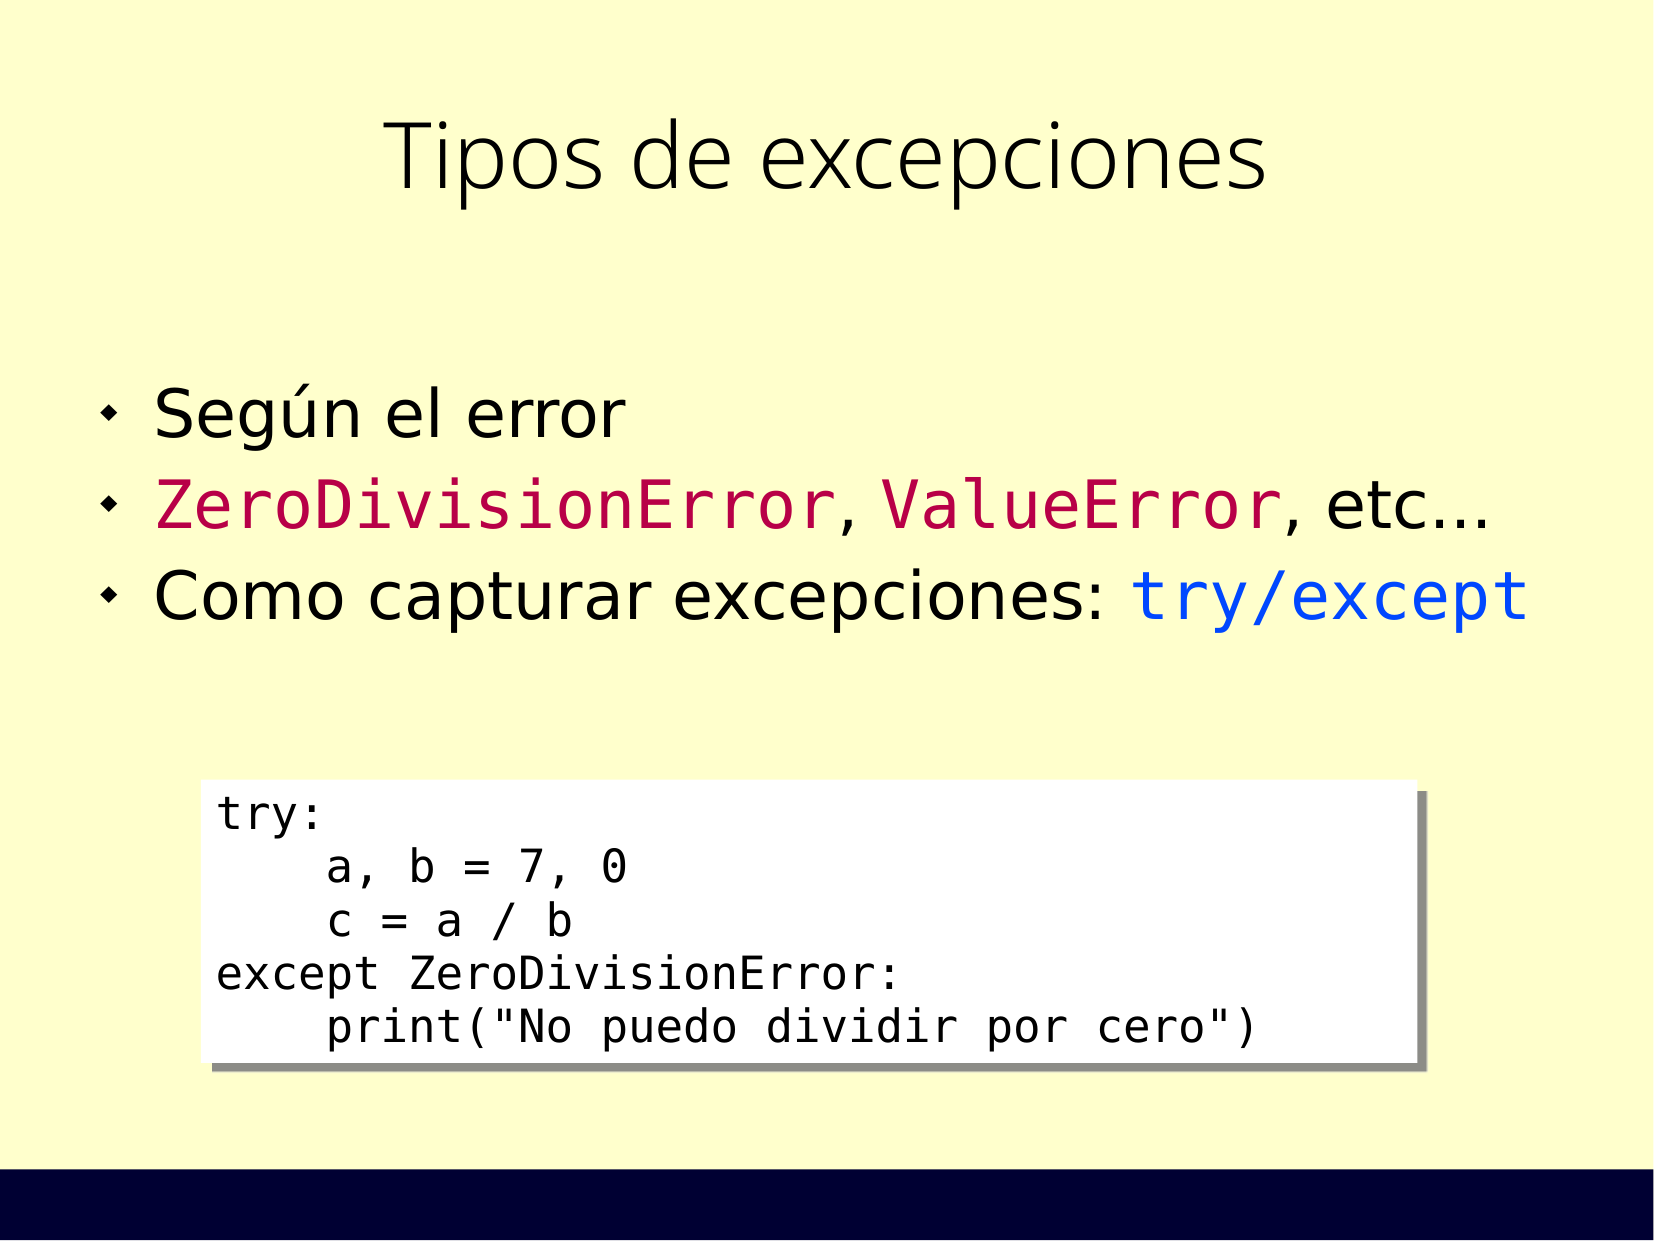

# Tipos de excepciones
Según el error
ZeroDivisionError, ValueError, etc...
Como capturar excepciones: try/except
try:
 a, b = 7, 0
 c = a / b
except ZeroDivisionError:
 print("No puedo dividir por cero")